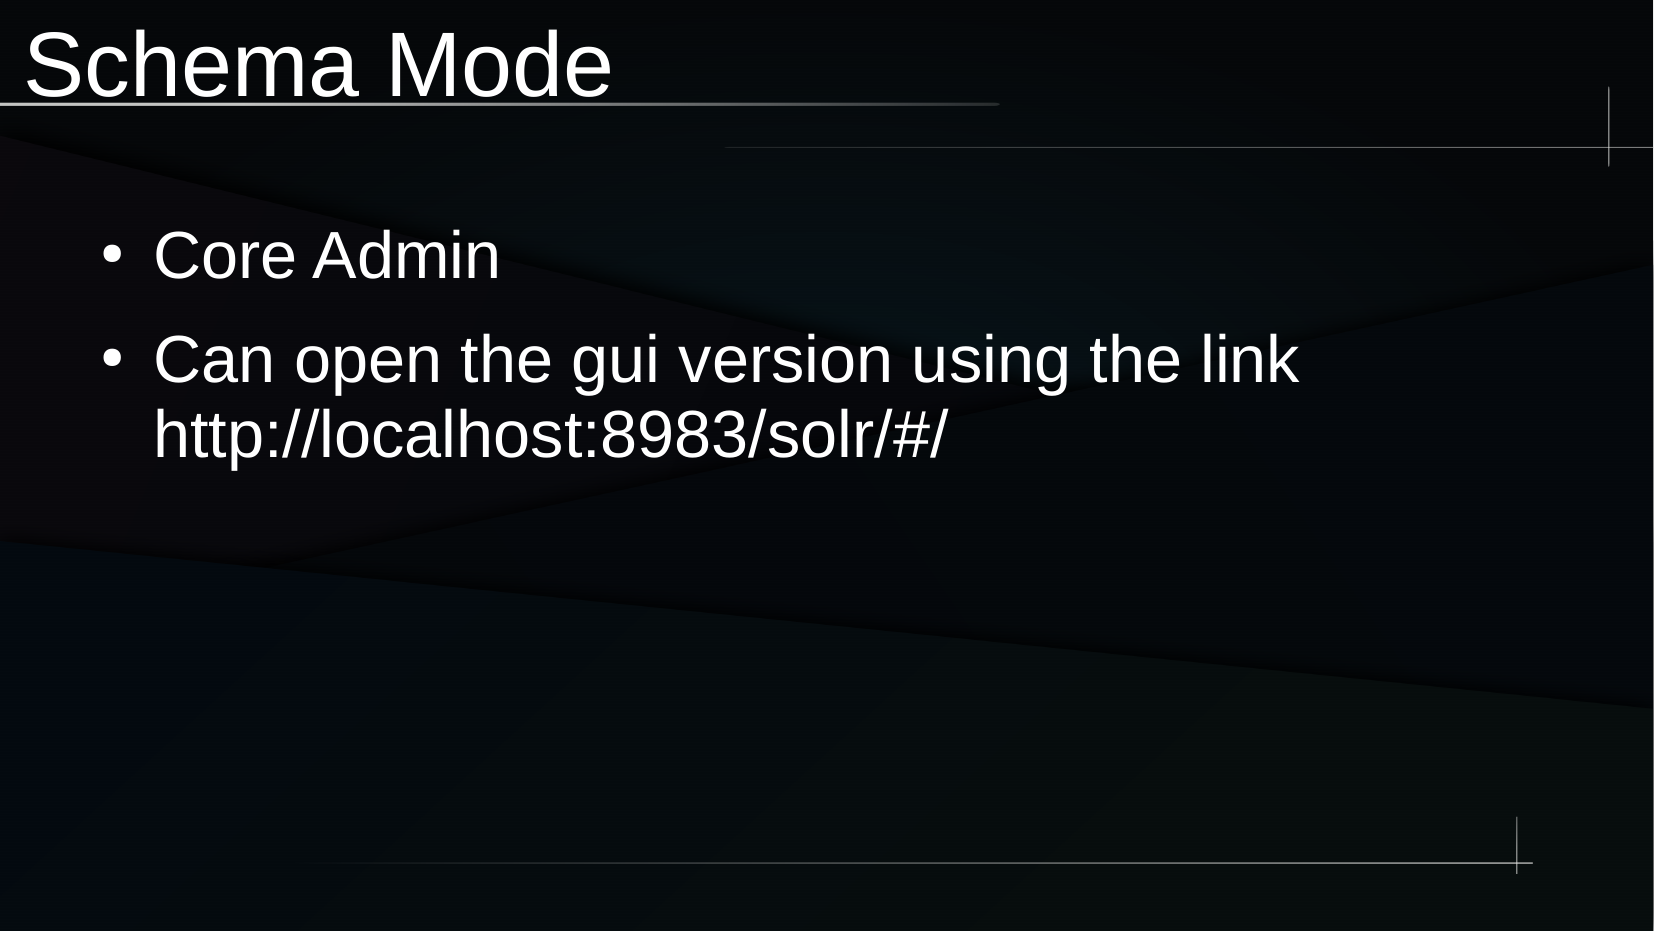

# Schema Mode
Core Admin
Can open the gui version using the link http://localhost:8983/solr/#/